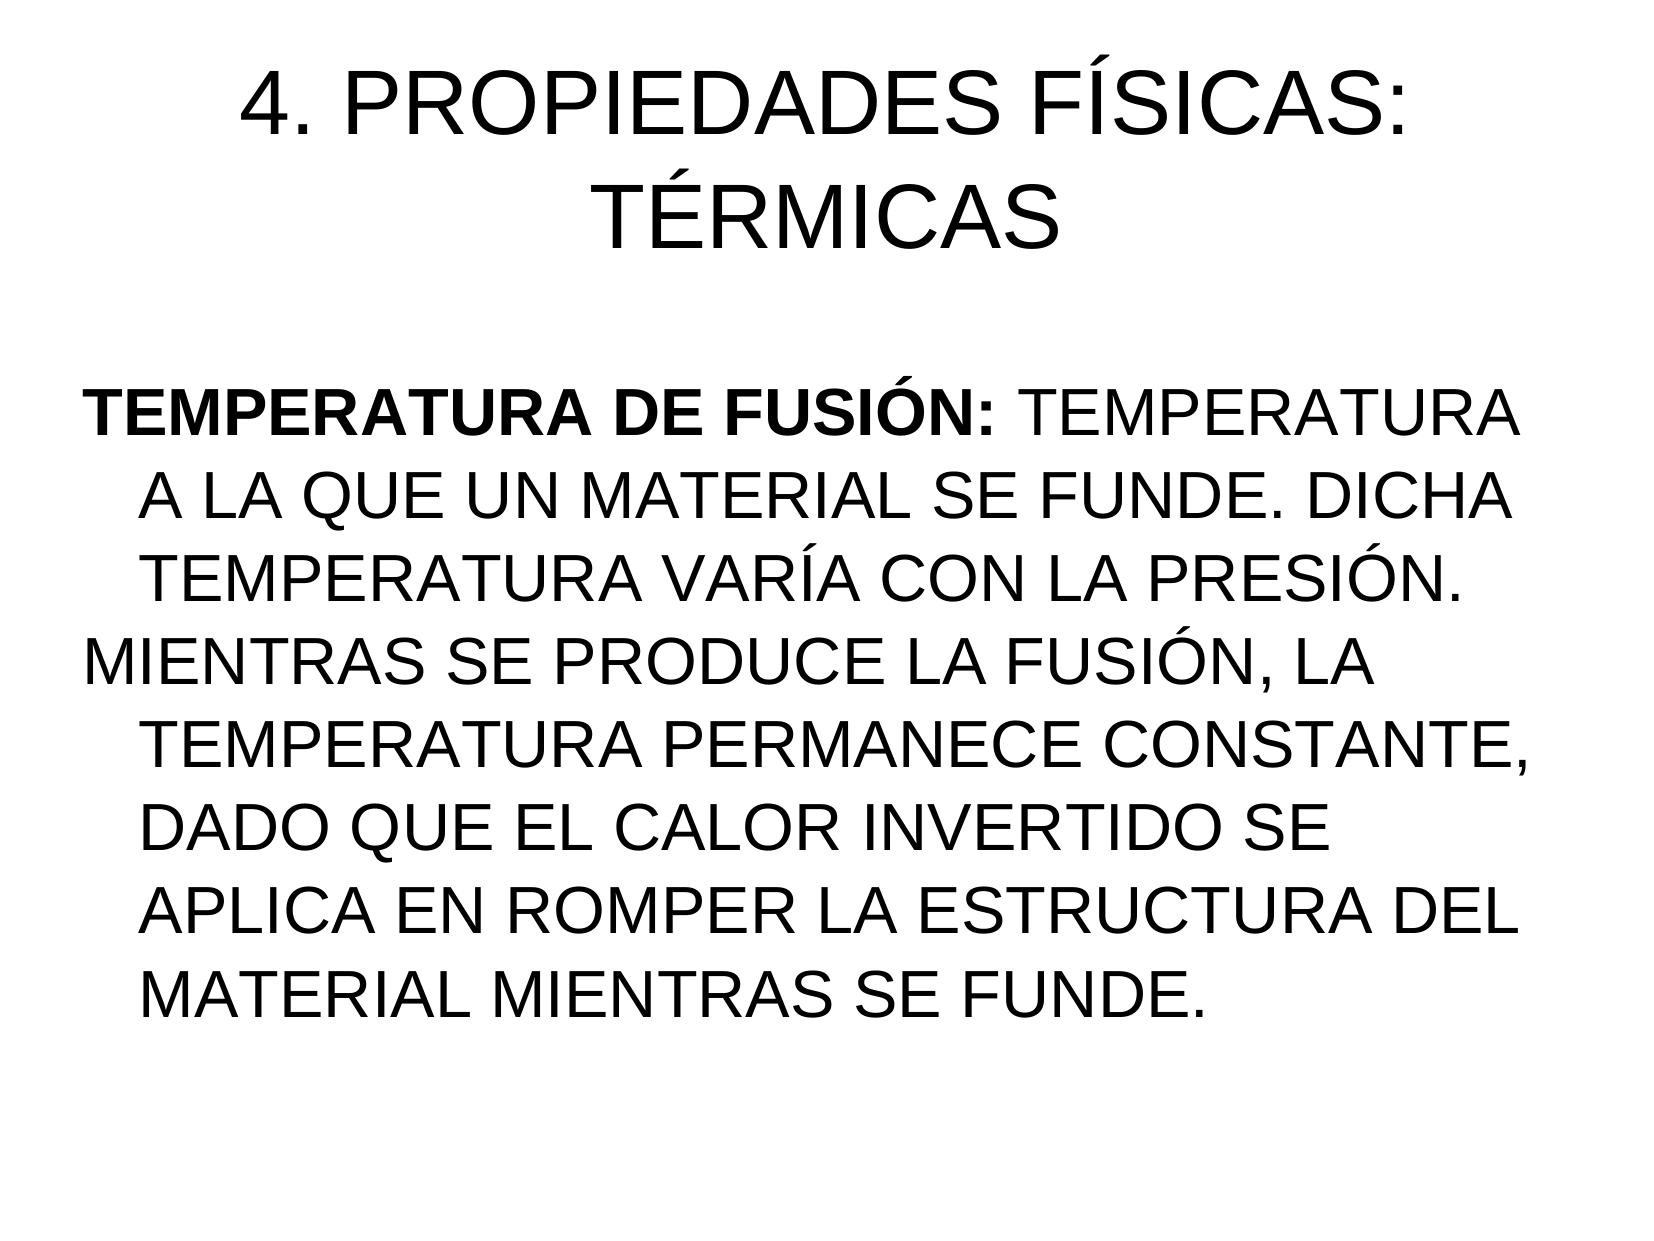

4. PROPIEDADES FÍSICAS: TÉRMICAS
# TEMPERATURA DE FUSIÓN: TEMPERATURA A LA QUE UN MATERIAL SE FUNDE. DICHA TEMPERATURA VARÍA CON LA PRESIÓN.
MIENTRAS SE PRODUCE LA FUSIÓN, LA TEMPERATURA PERMANECE CONSTANTE, DADO QUE EL CALOR INVERTIDO SE APLICA EN ROMPER LA ESTRUCTURA DEL MATERIAL MIENTRAS SE FUNDE.